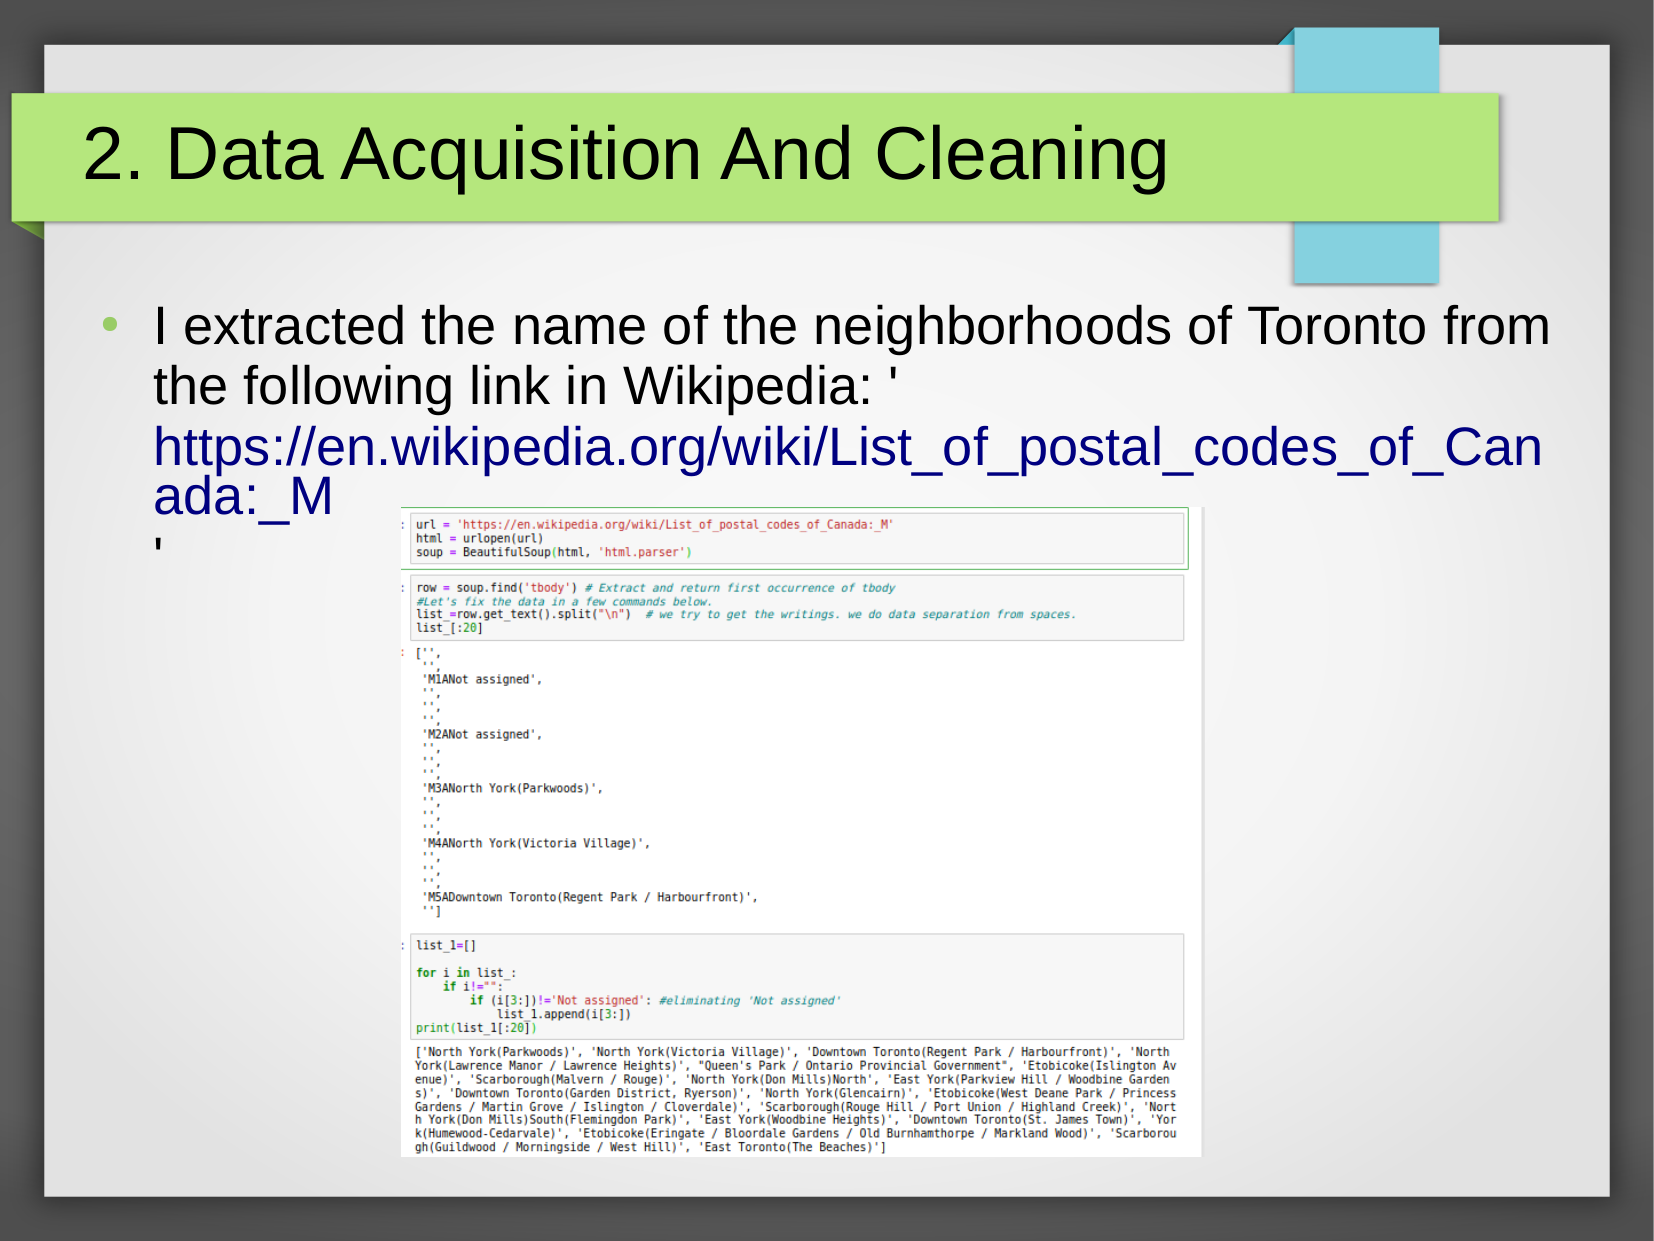

# 2. Data Acquisition And Cleaning
I extracted the name of the neighborhoods of Toronto from the following link in Wikipedia: 'https://en.wikipedia.org/wiki/List_of_postal_codes_of_Canada:_M'